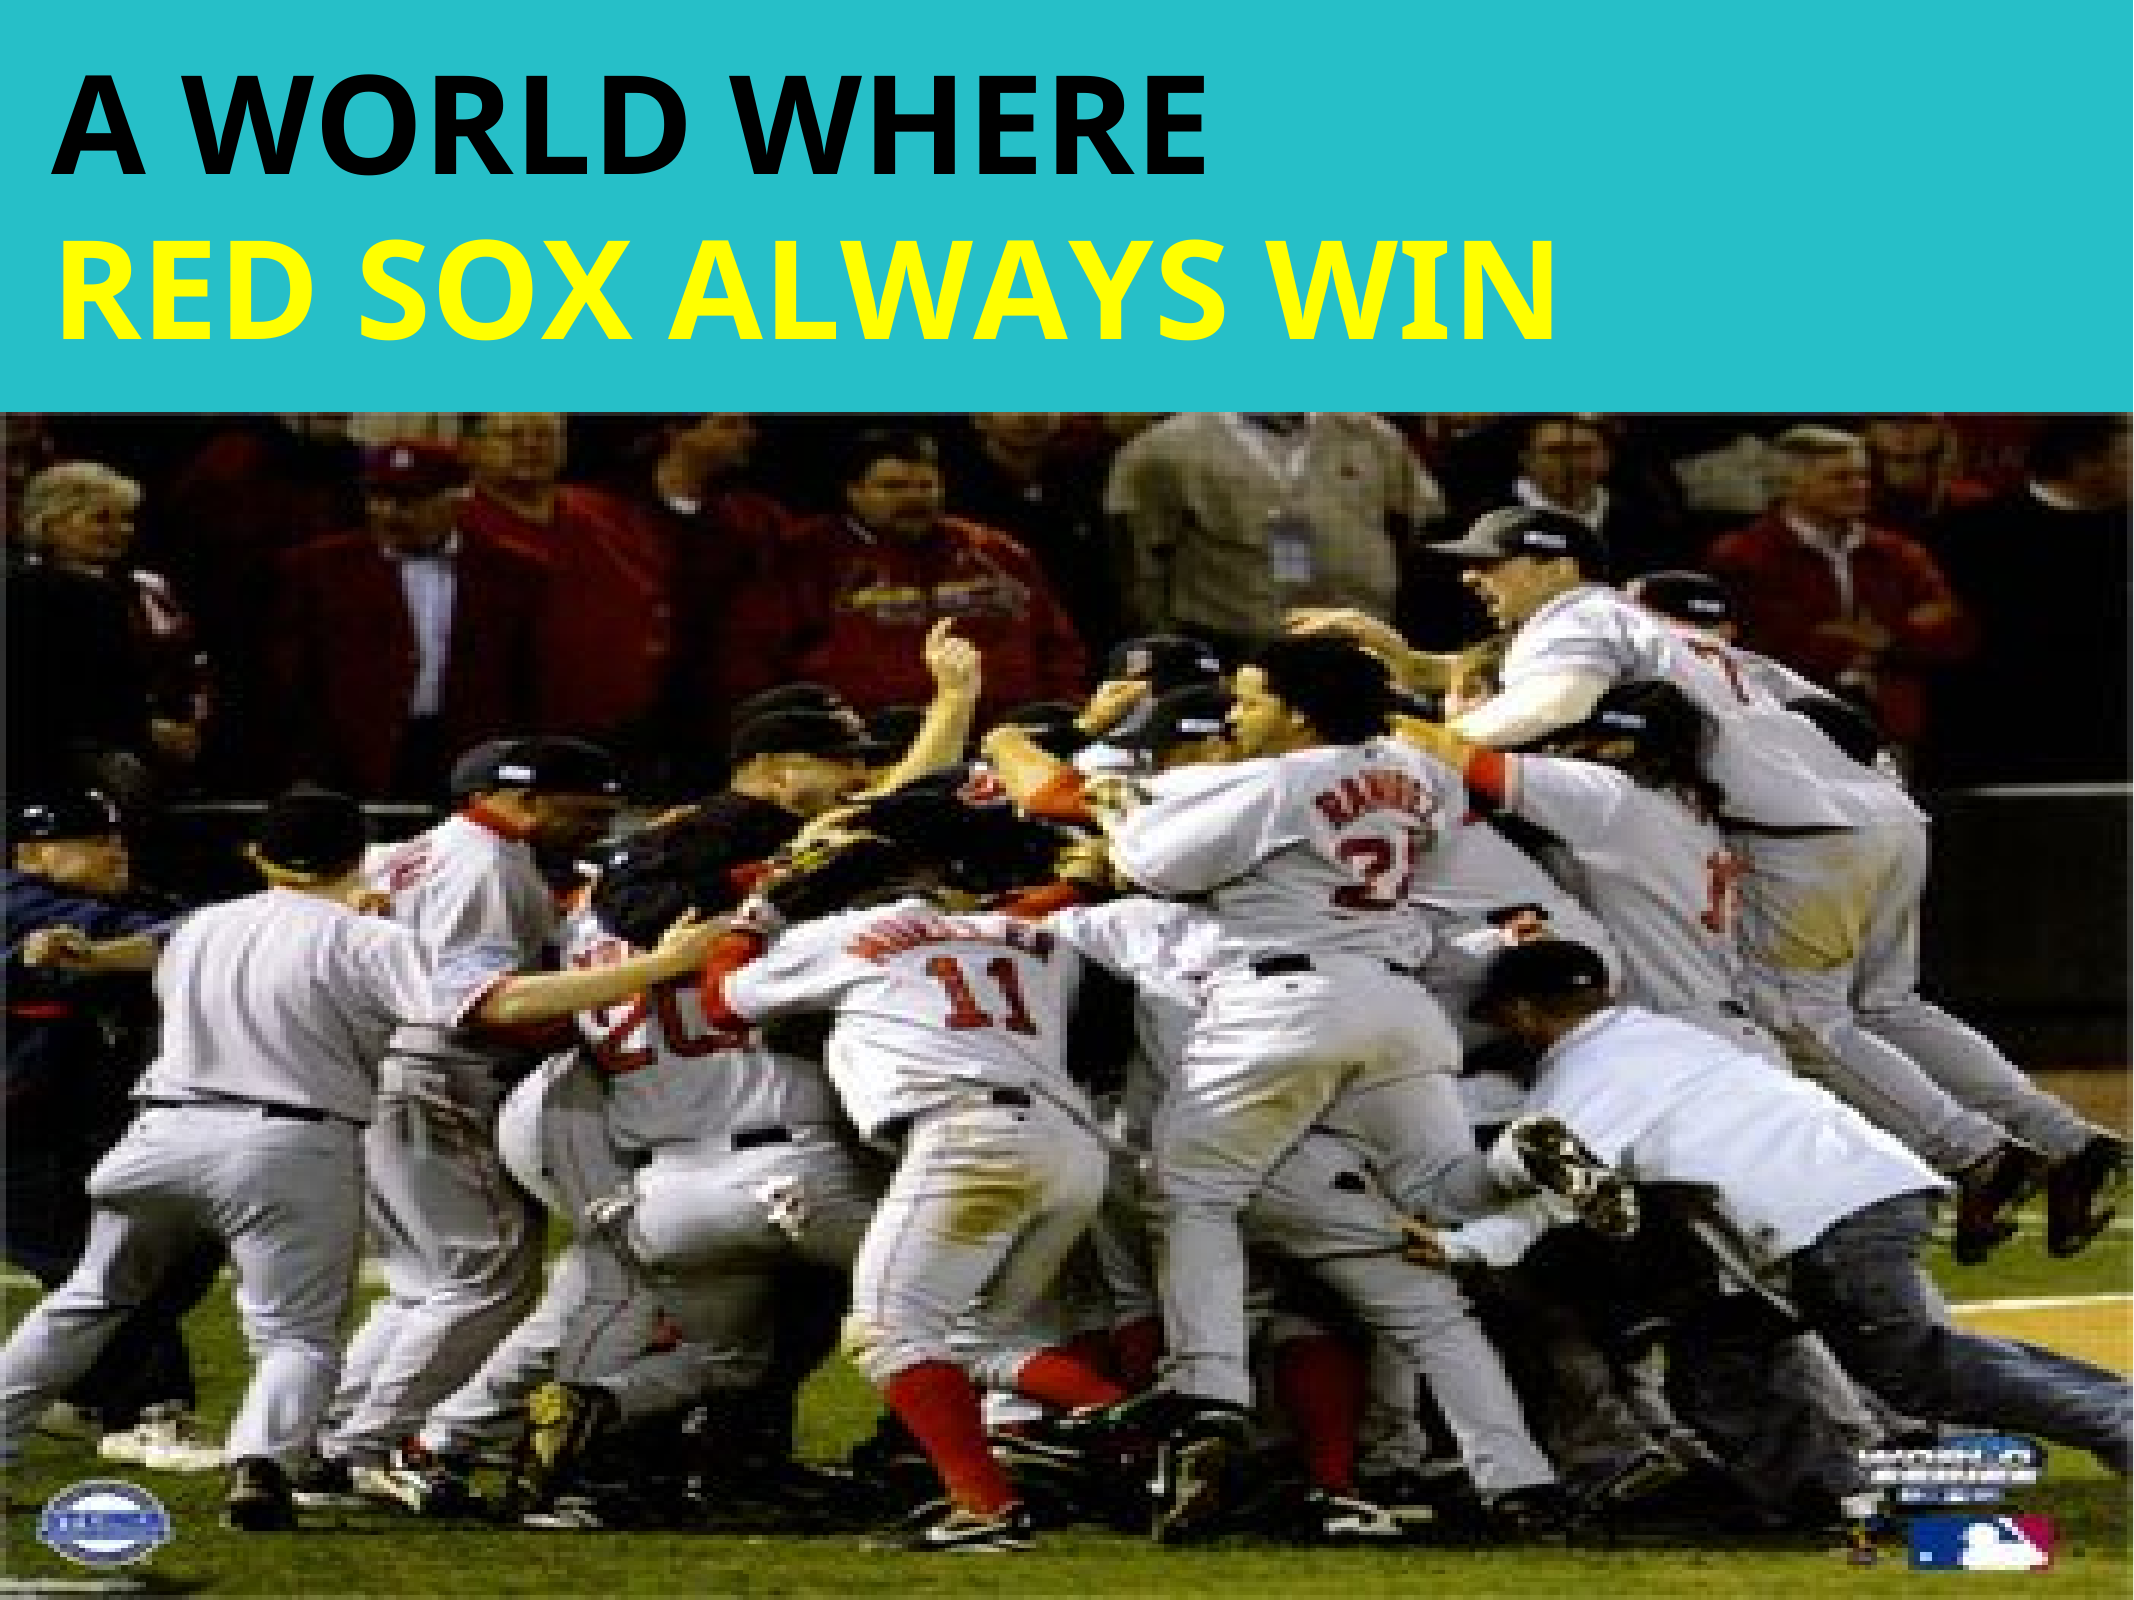

A WORLD WHERE
RED SOX ALWAYS WIN